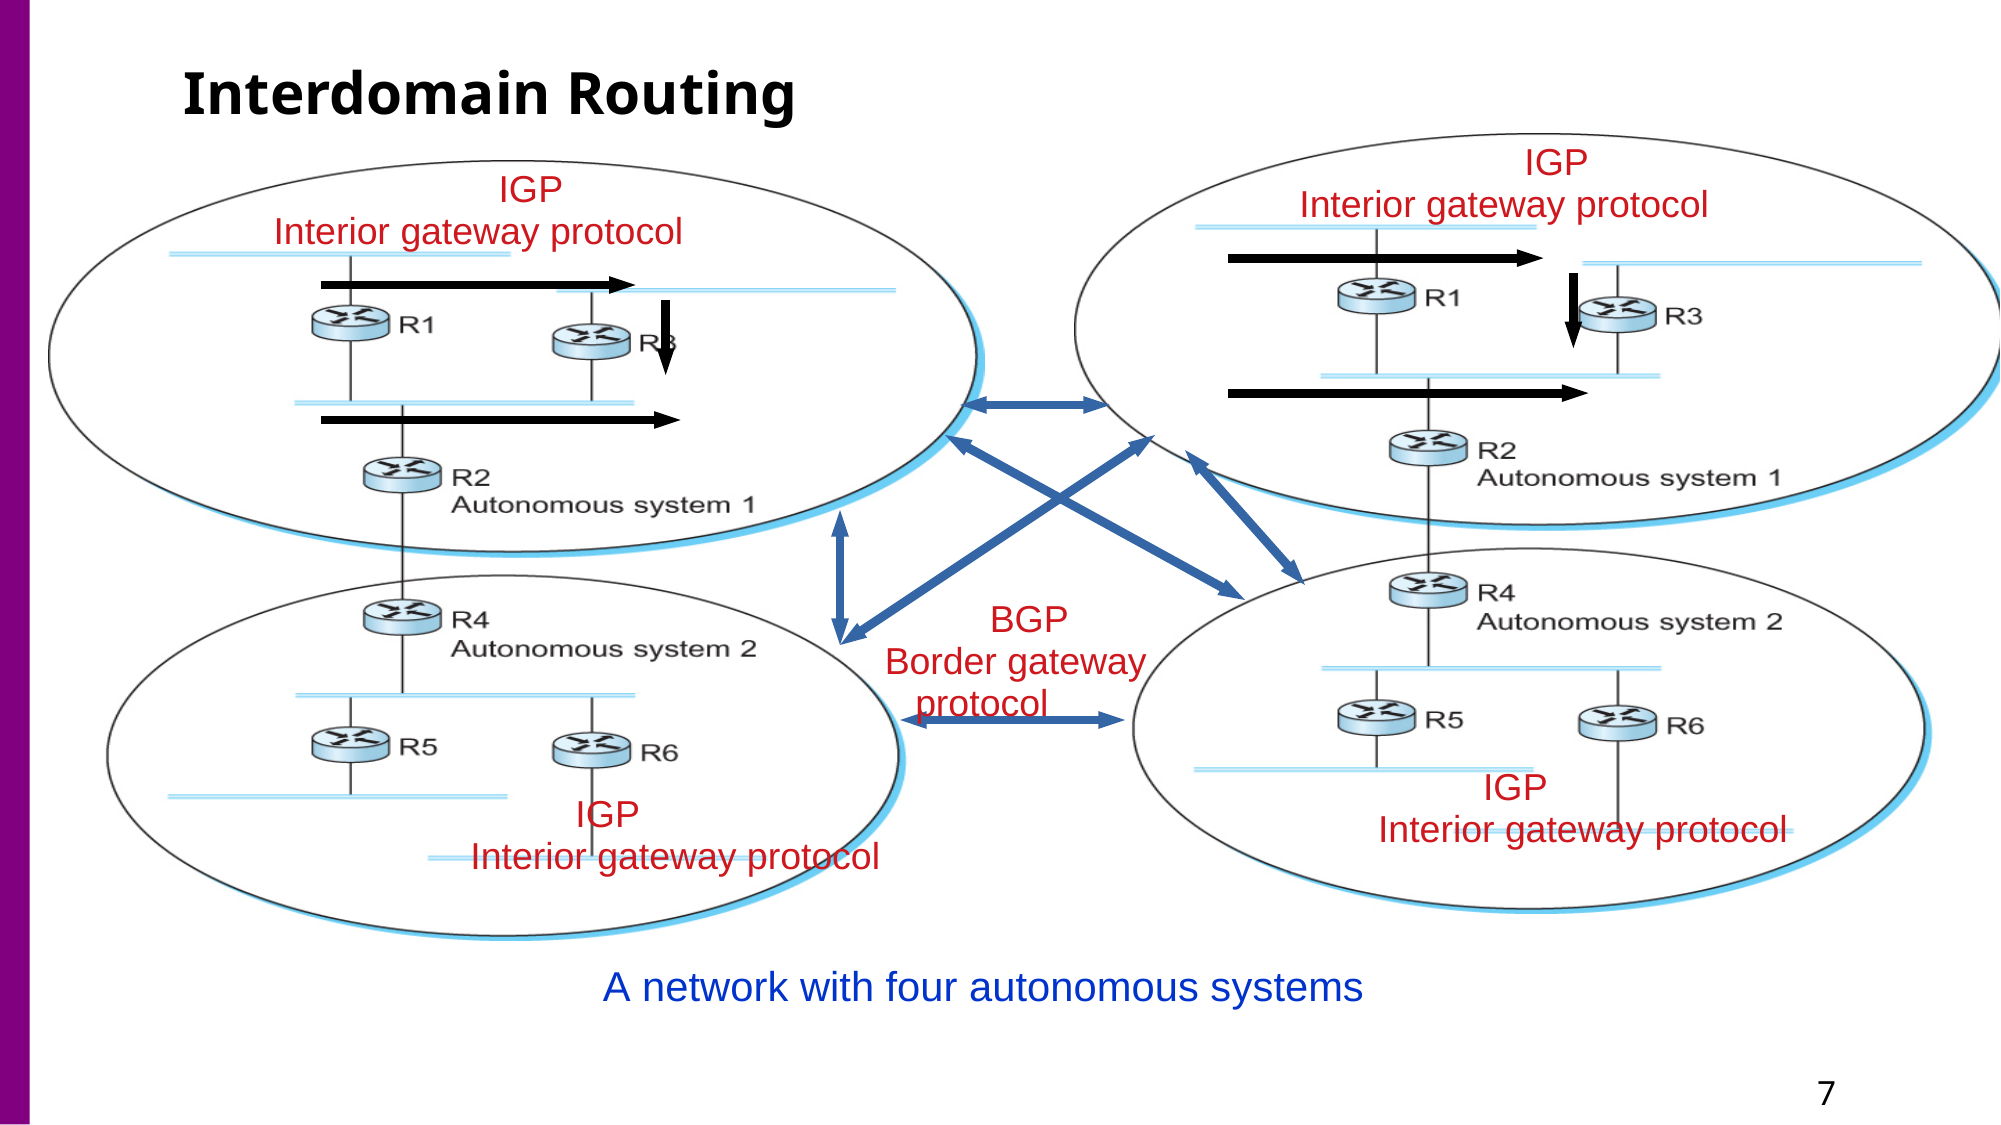

# Interdomain Routing
 IGP
 Interior gateway protocol
 IGP
 Interior gateway protocol
 BGP
 Border gateway protocol
 IGP
 Interior gateway protocol
 IGP
 Interior gateway protocol
A network with four autonomous systems